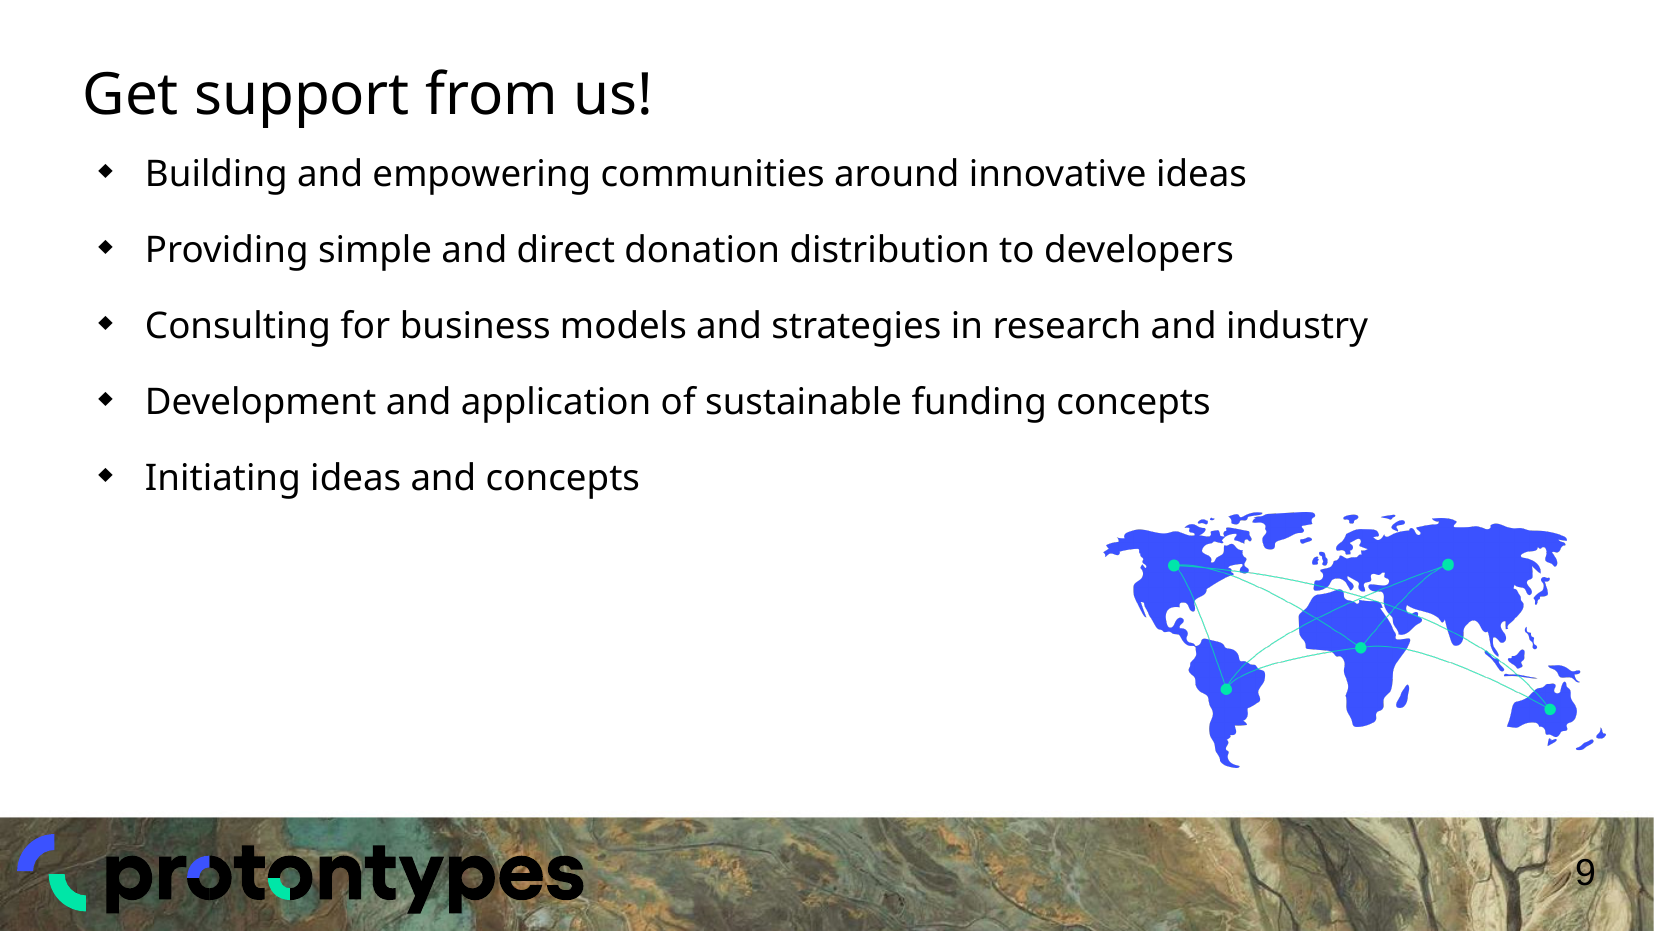

# Get support from us!
Building and empowering communities around innovative ideas
Providing simple and direct donation distribution to developers
Consulting for business models and strategies in research and industry
Development and application of sustainable funding concepts
Initiating ideas and concepts
9